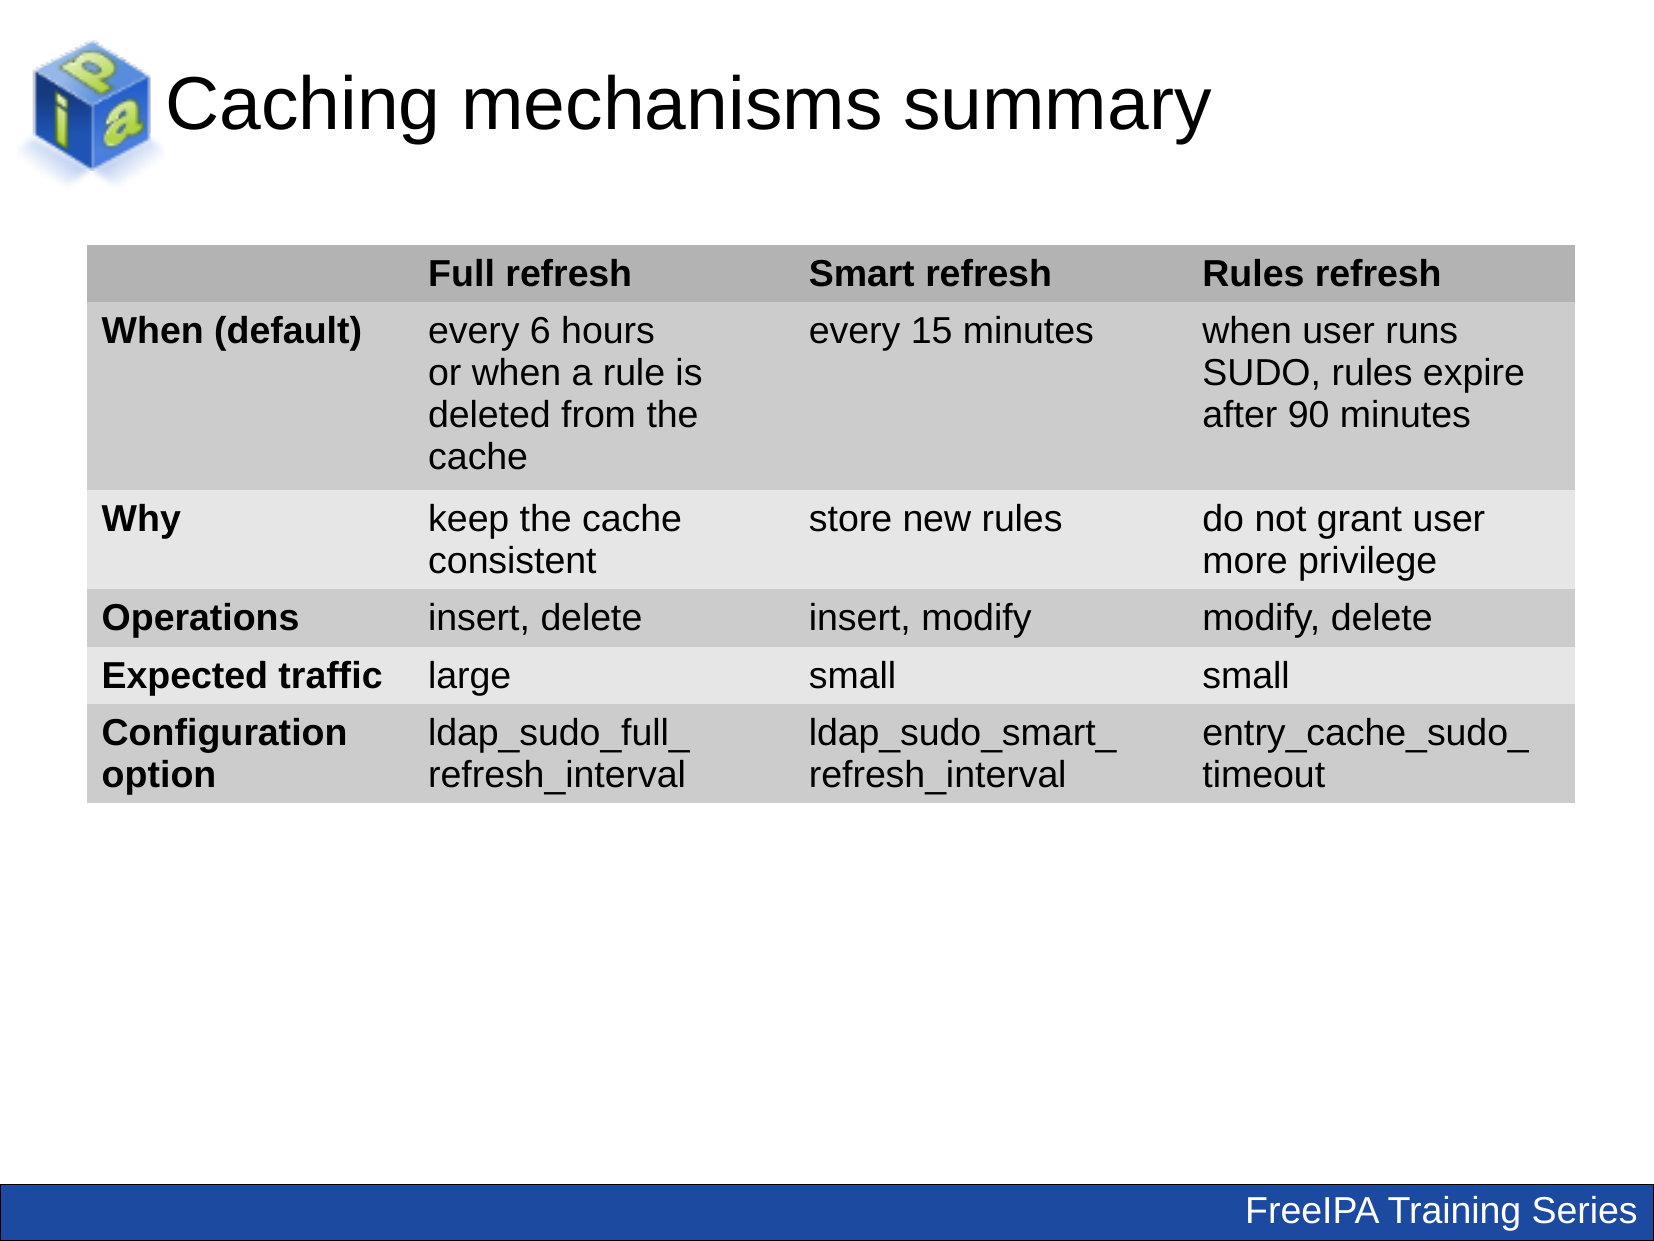

# Caching mechanisms summary
| | Full refresh | Smart refresh | Rules refresh |
| --- | --- | --- | --- |
| When (default) | every 6 hours or when a rule is deleted from the cache | every 15 minutes | when user runs SUDO, rules expire after 90 minutes |
| Why | keep the cache consistent | store new rules | do not grant user more privilege |
| Operations | insert, delete | insert, modify | modify, delete |
| Expected traffic | large | small | small |
| Configuration option | ldap\_sudo\_full\_ refresh\_interval | ldap\_sudo\_smart\_ refresh\_interval | entry\_cache\_sudo\_ timeout |